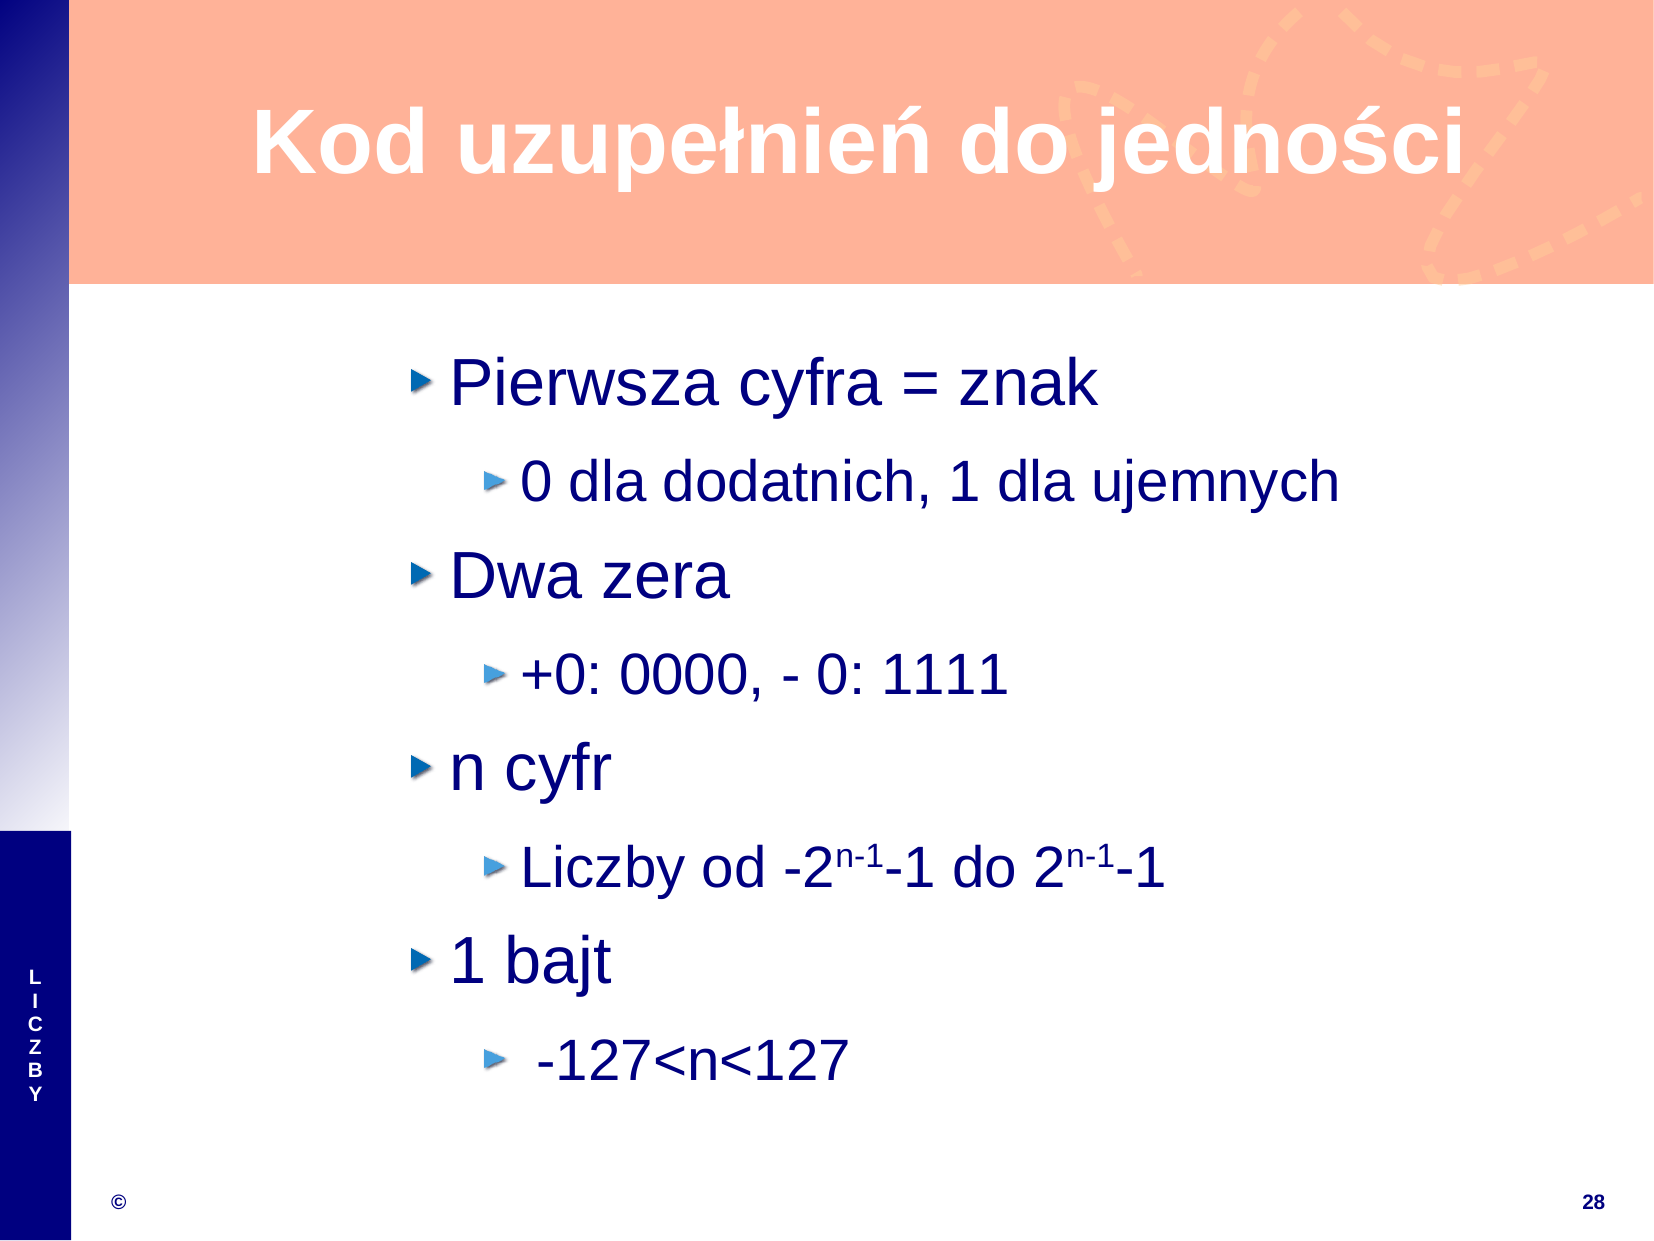

# Kod uzupełnień do jedności
Pierwsza cyfra = znak
0 dla dodatnich, 1 dla ujemnych
Dwa zera
+0: 0000, - 0: 1111
n cyfr
Liczby od -2n-1-1 do 2n-1-1
1 bajt
 -127<n<127
L
I
C
Z
B
Y